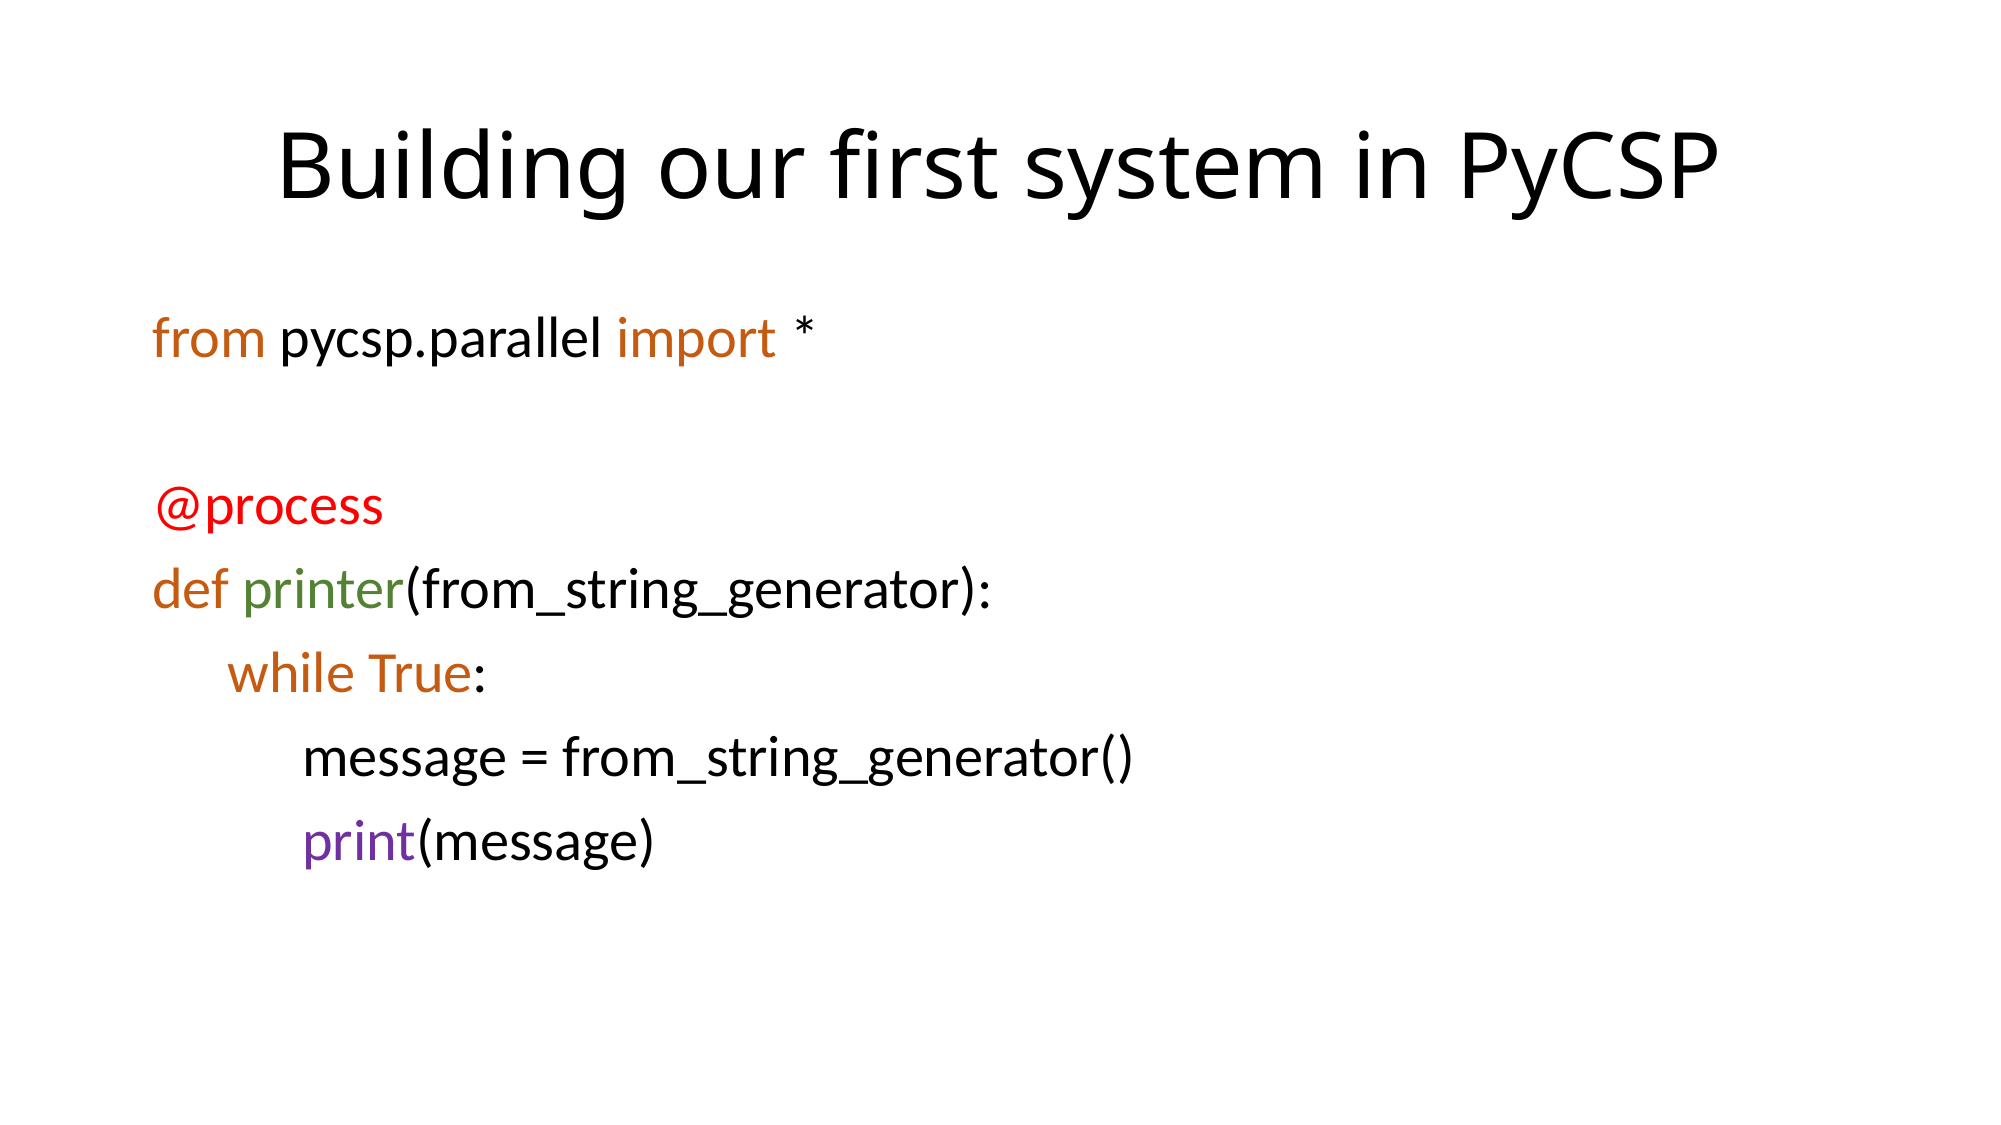

# Building our first system in PyCSP
from pycsp.parallel import *
@process
def printer(from_string_generator):
	while True:
		message = from_string_generator()
		print(message)